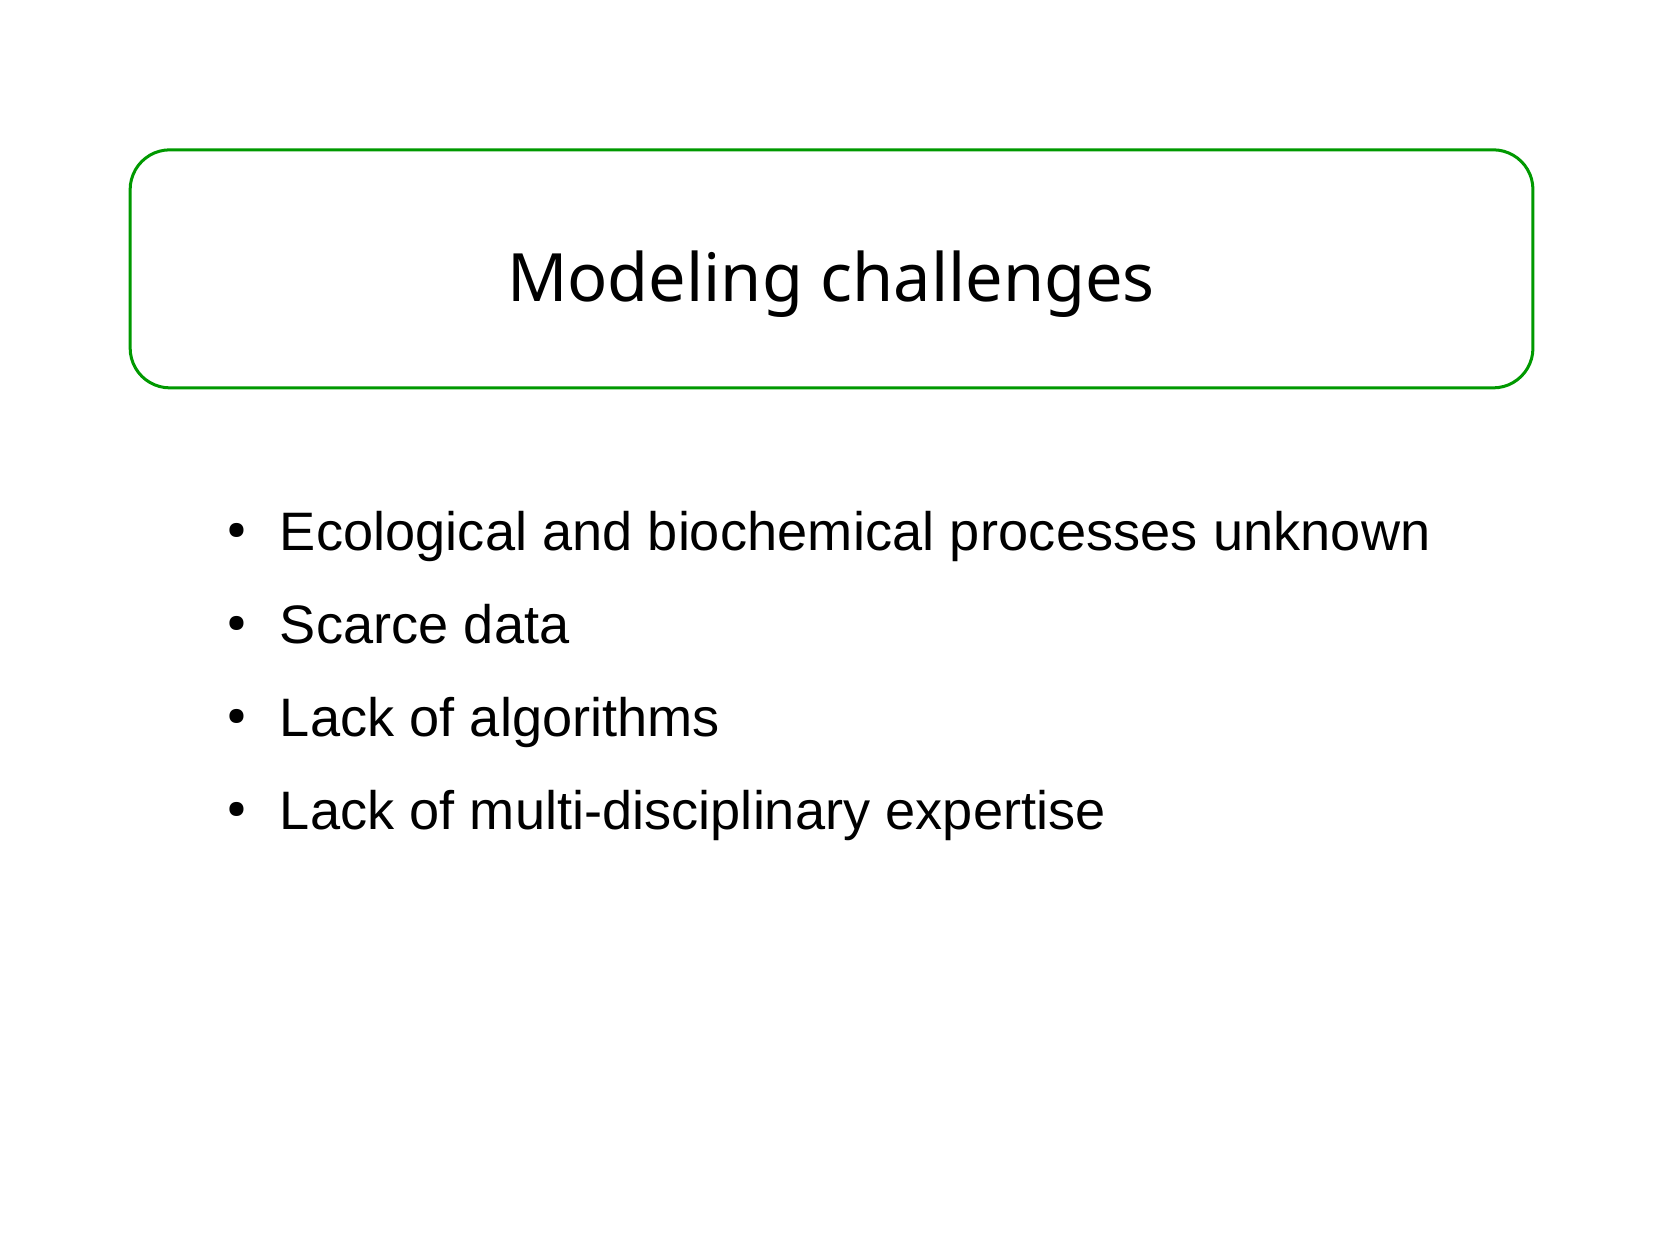

Modeling challenges
# Ecological and biochemical processes unknown
Scarce data
Lack of algorithms
Lack of multi-disciplinary expertise